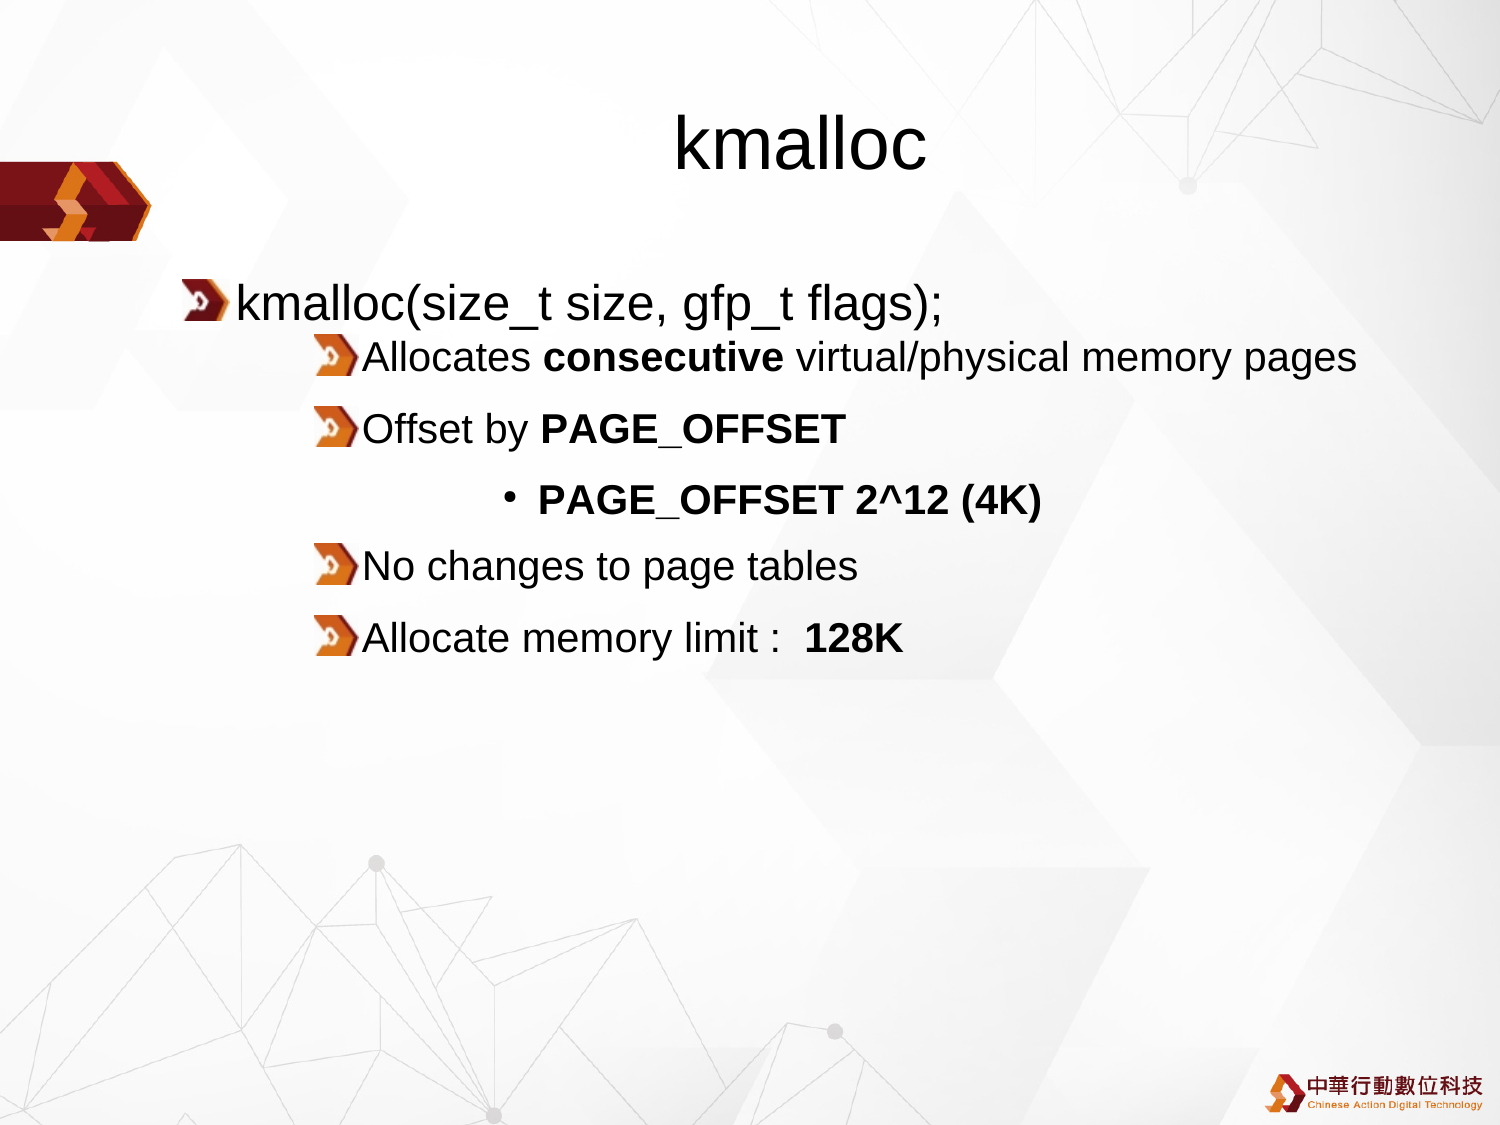

# kmalloc
kmalloc(size_t size, gfp_t flags);
Allocates consecutive virtual/physical memory pages
Offset by PAGE_OFFSET
PAGE_OFFSET 2^12 (4K)
No changes to page tables
Allocate memory limit : 128K